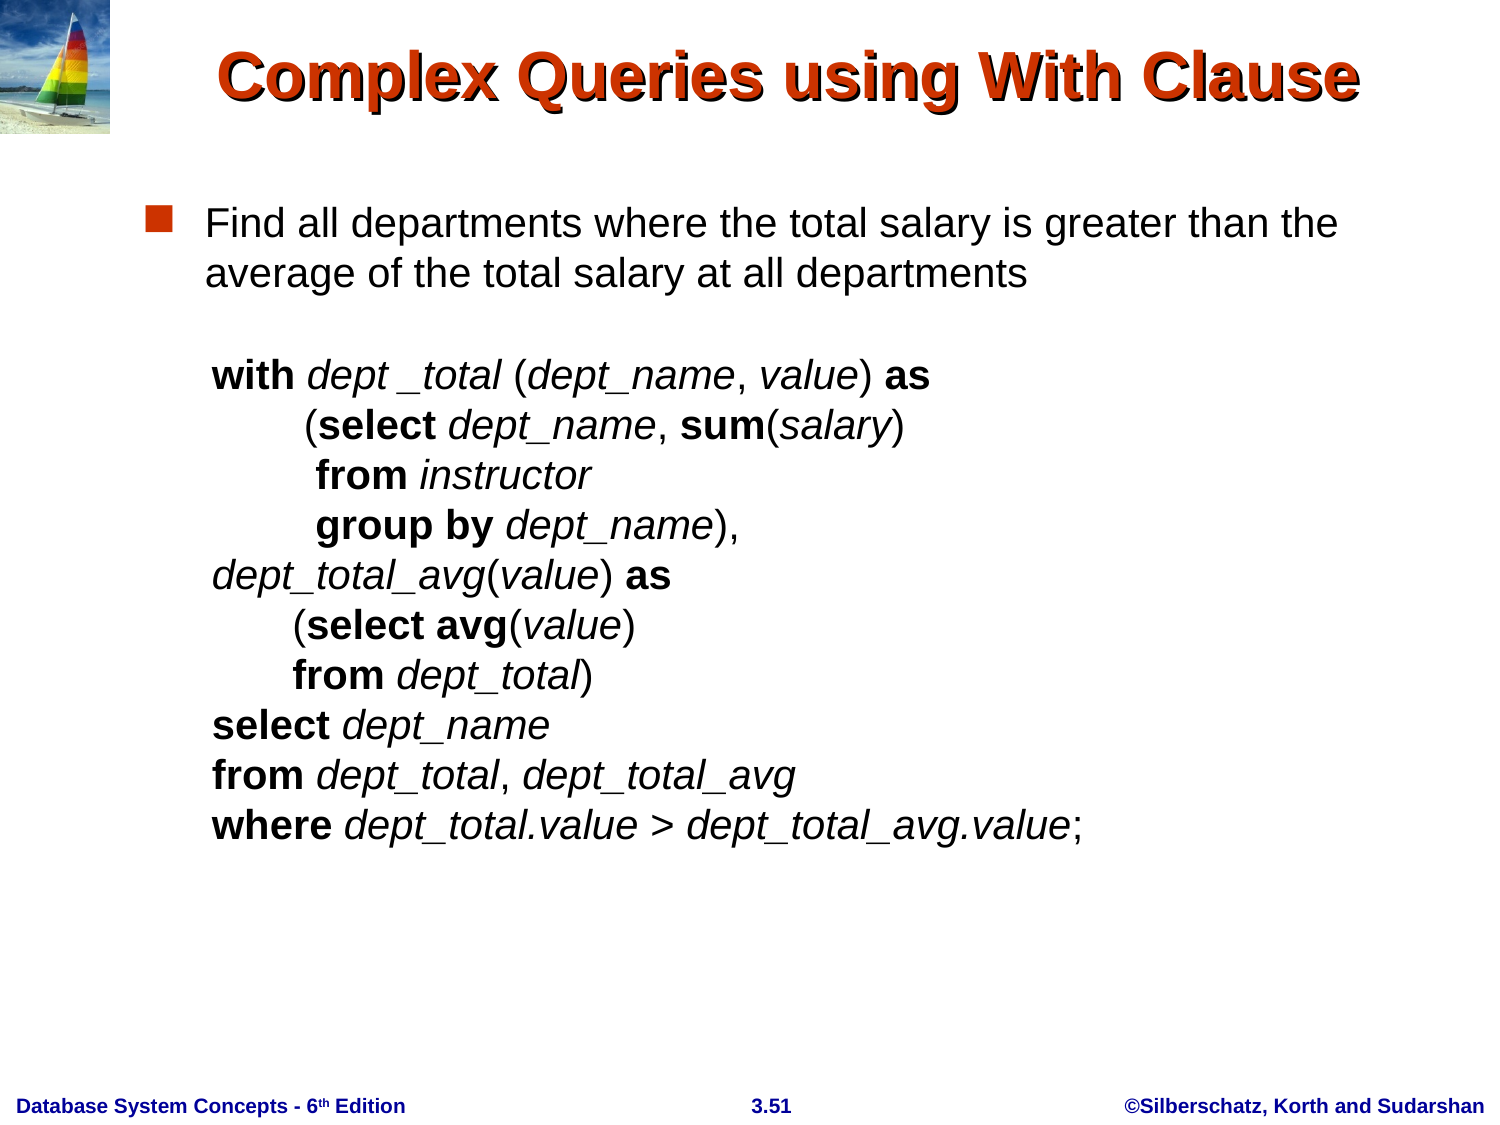

# Complex Queries using With Clause
Find all departments where the total salary is greater than the average of the total salary at all departments
with dept _total (dept_name, value) as
 (select dept_name, sum(salary)
 from instructor
 group by dept_name),
dept_total_avg(value) as
 (select avg(value)
 from dept_total)
select dept_name
from dept_total, dept_total_avg
where dept_total.value > dept_total_avg.value;